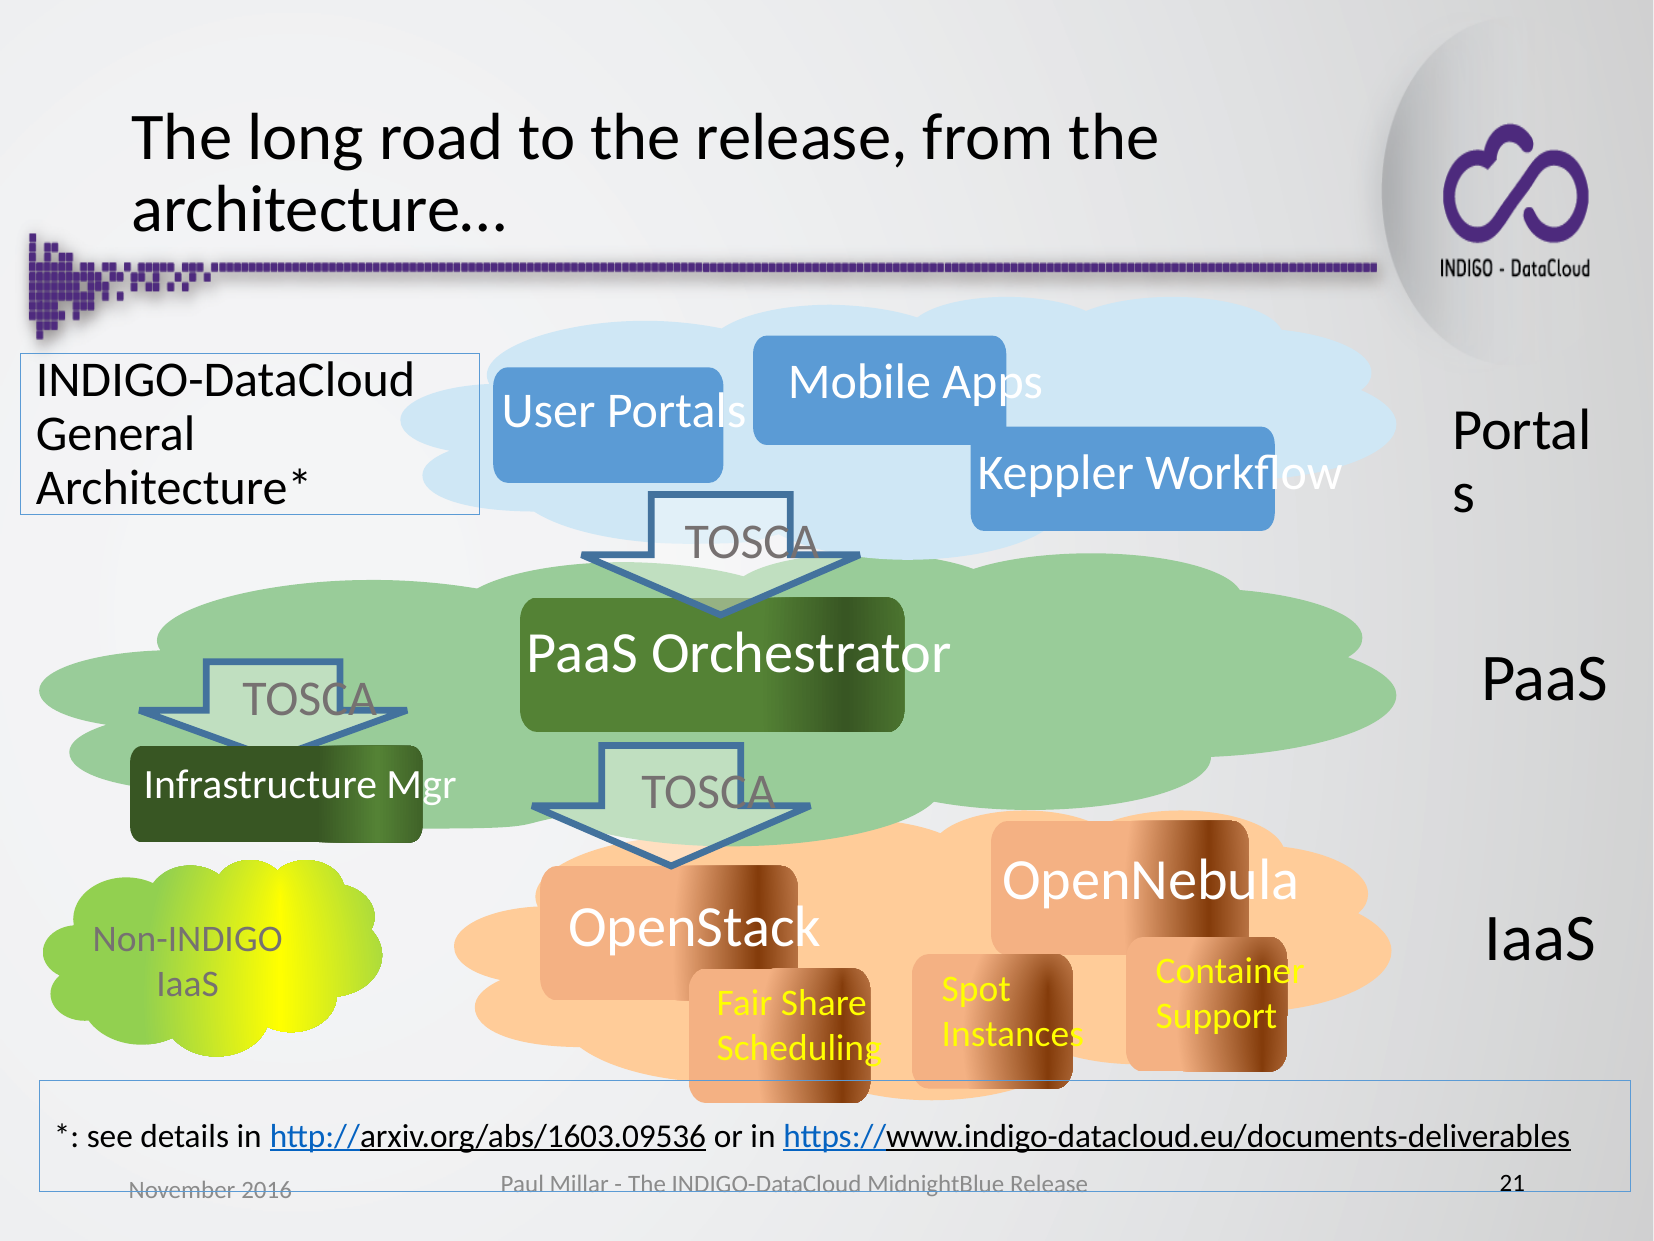

# The long road to the release, from the architecture…
Mobile Apps
INDIGO-DataCloud General Architecture*
User Portals
Portals
Keppler Workflow
TOSCA
PaaS Orchestrator
PaaS
TOSCA
Infrastructure Mgr
TOSCA
OpenNebula
OpenStack
IaaS
Non-INDIGO
IaaS
Container
Support
Spot
Instances
Fair Share
Scheduling
*: see details in http://arxiv.org/abs/1603.09536 or in https://www.indigo-datacloud.eu/documents-deliverables
20
Paul Millar - The INDIGO-DataCloud MidnightBlue Release
November 2016